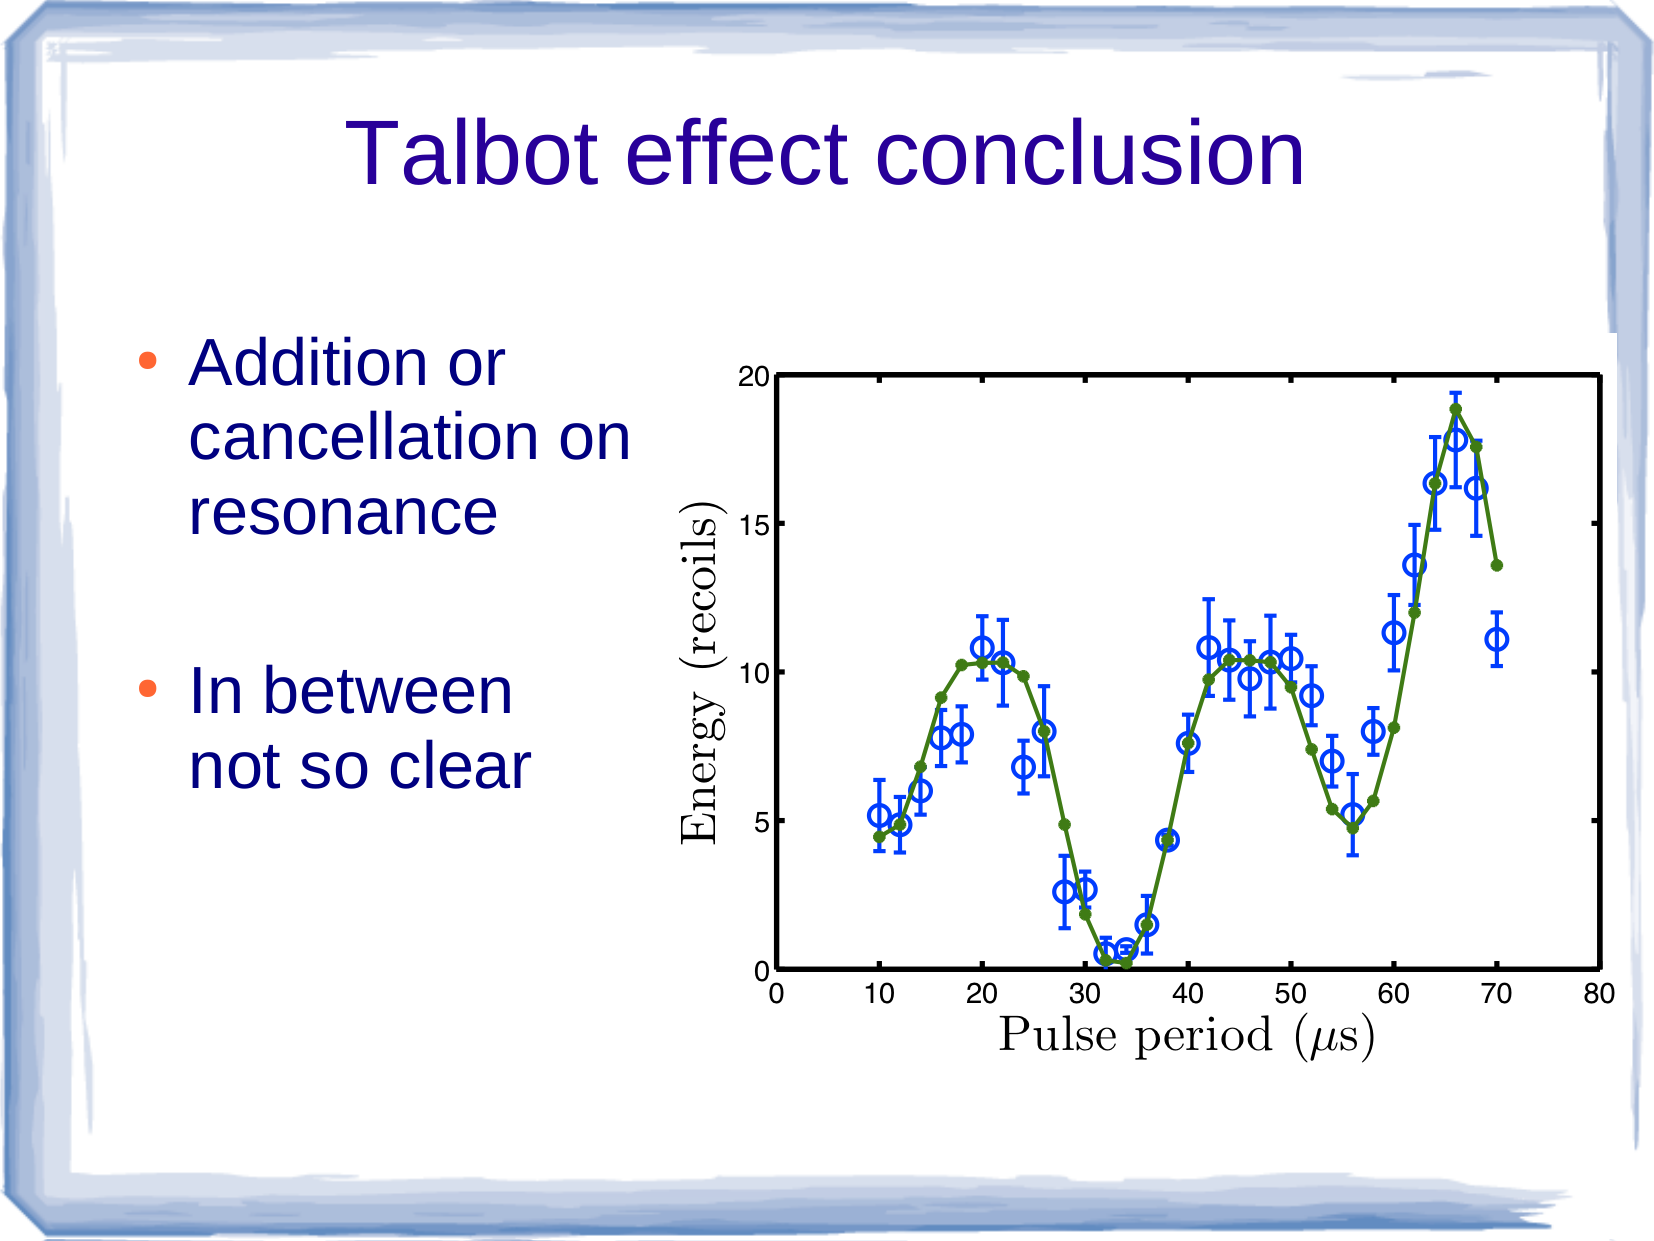

# Talbot effect conclusion
Addition or
cancellation on
resonance
In between
not so clear